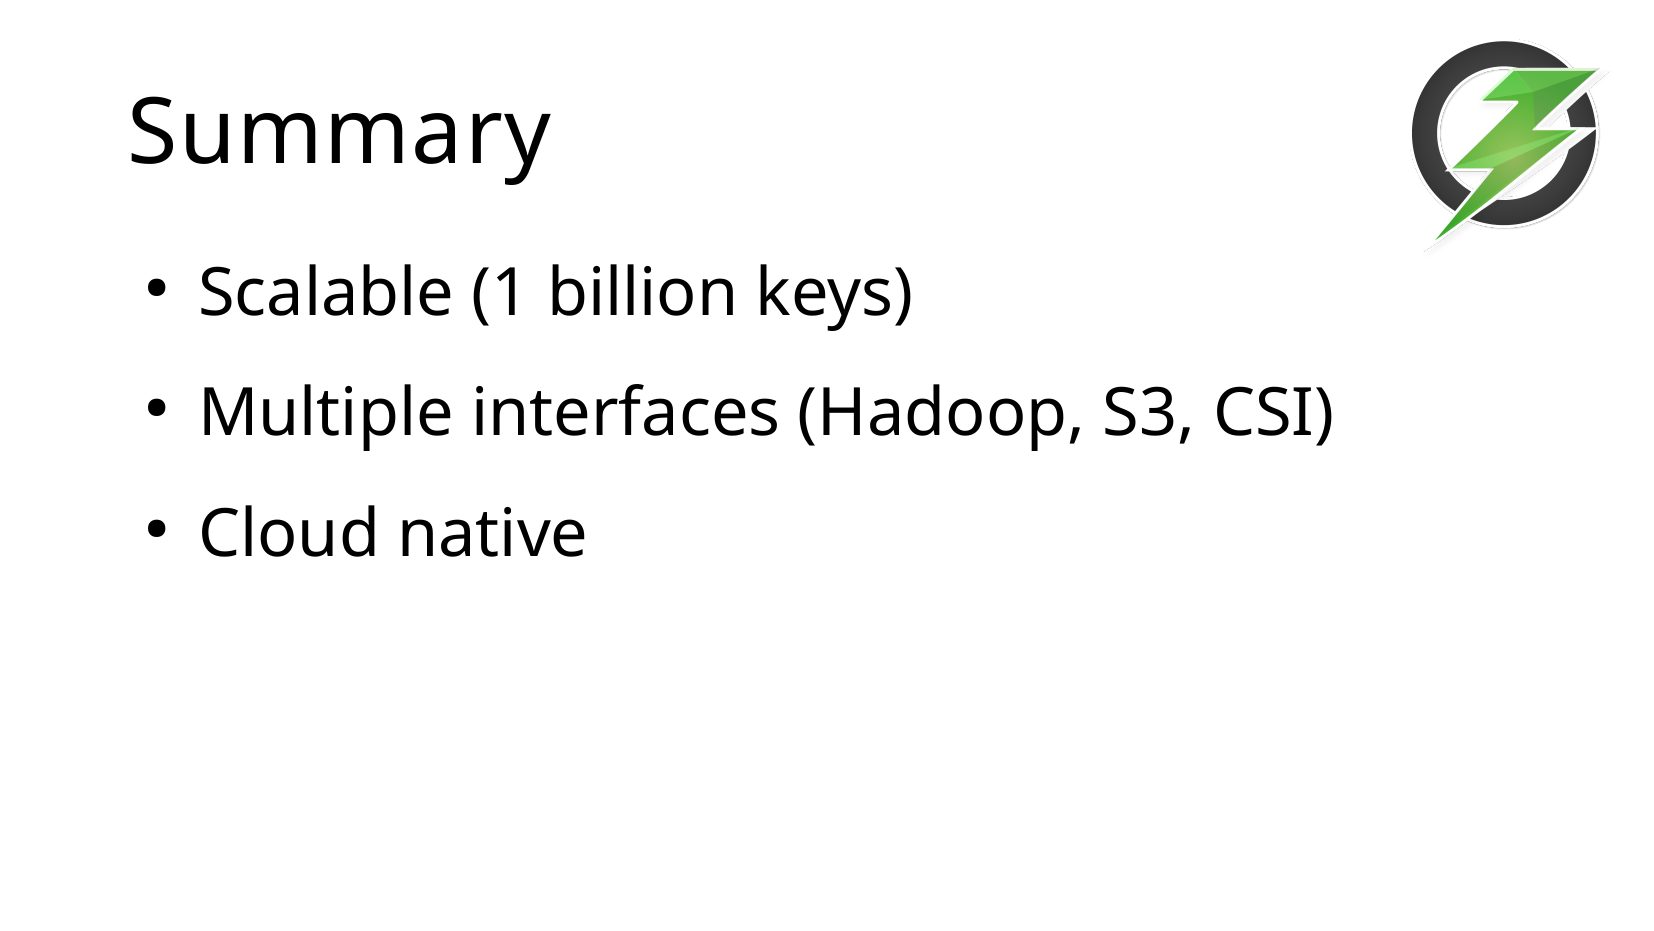

# Summary
Scalable (1 billion keys)
Multiple interfaces (Hadoop, S3, CSI)
Cloud native